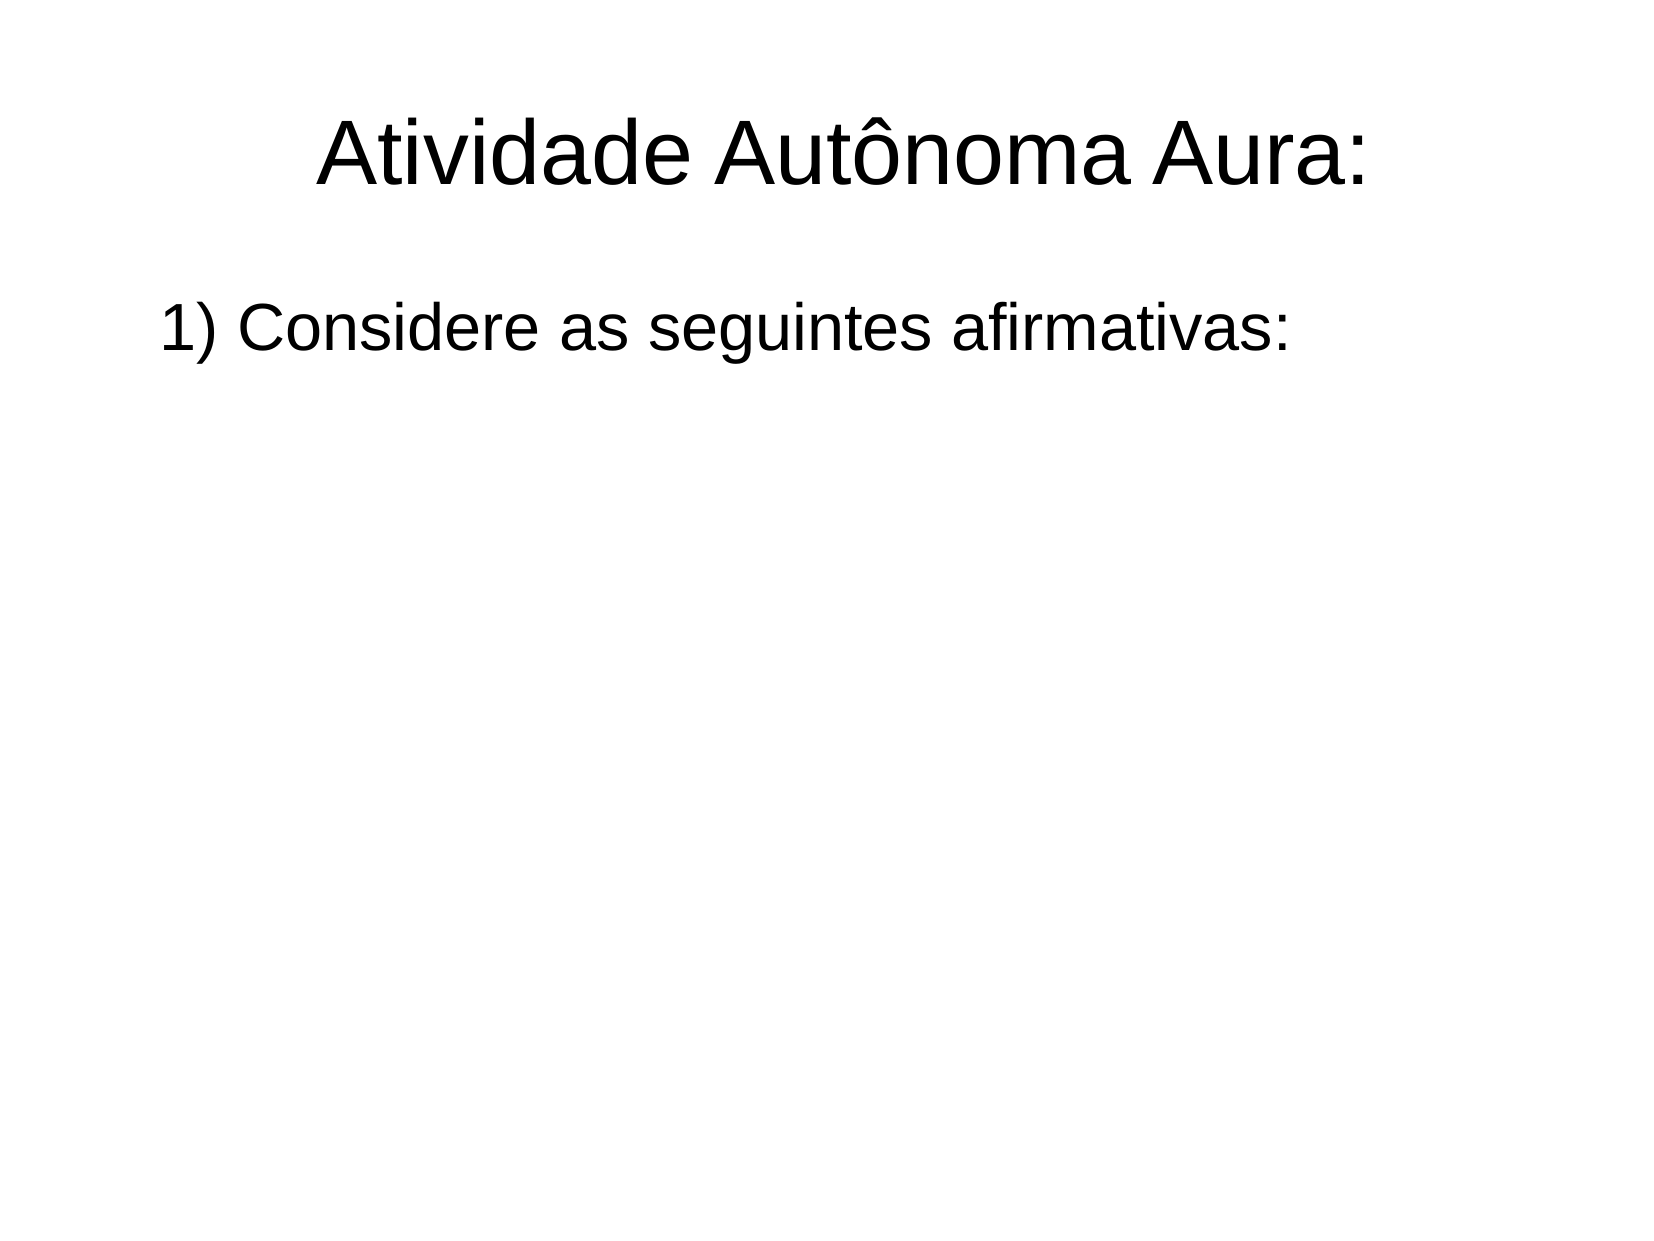

# Atividade Autônoma Aura:
1) Considere as seguintes afirmativas: